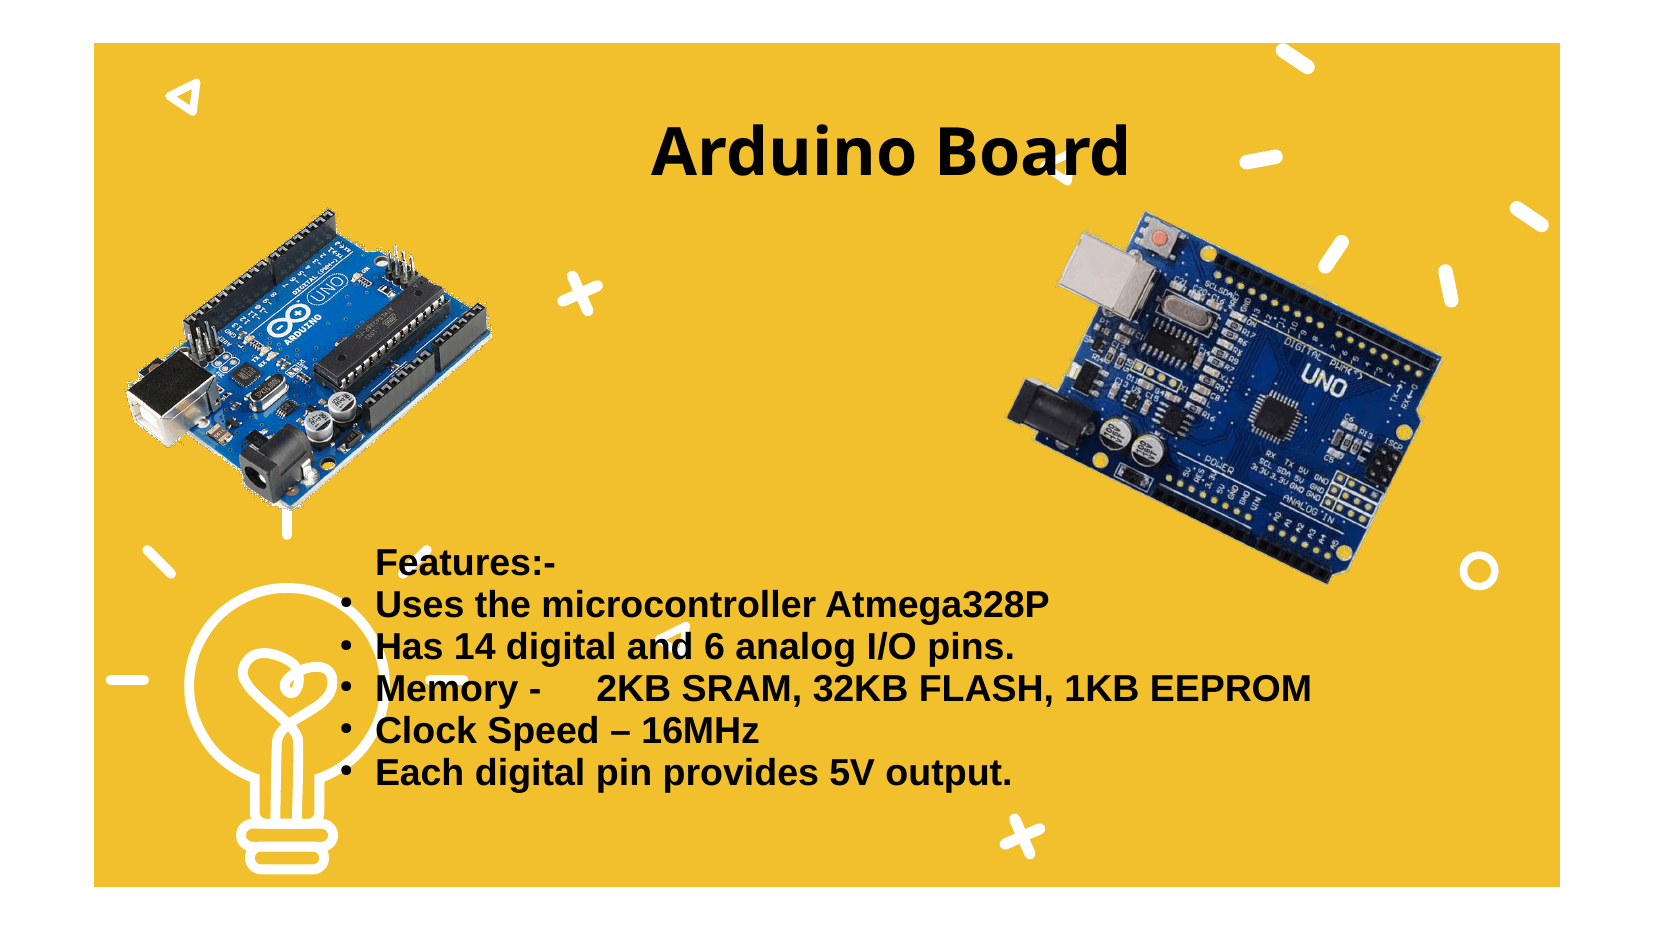

Arduino Board
Features:-
Uses the microcontroller Atmega328P
Has 14 digital and 6 analog I/O pins.
Memory - 	2KB SRAM, 32KB FLASH, 1KB EEPROM
Clock Speed – 16MHz
Each digital pin provides 5V output.